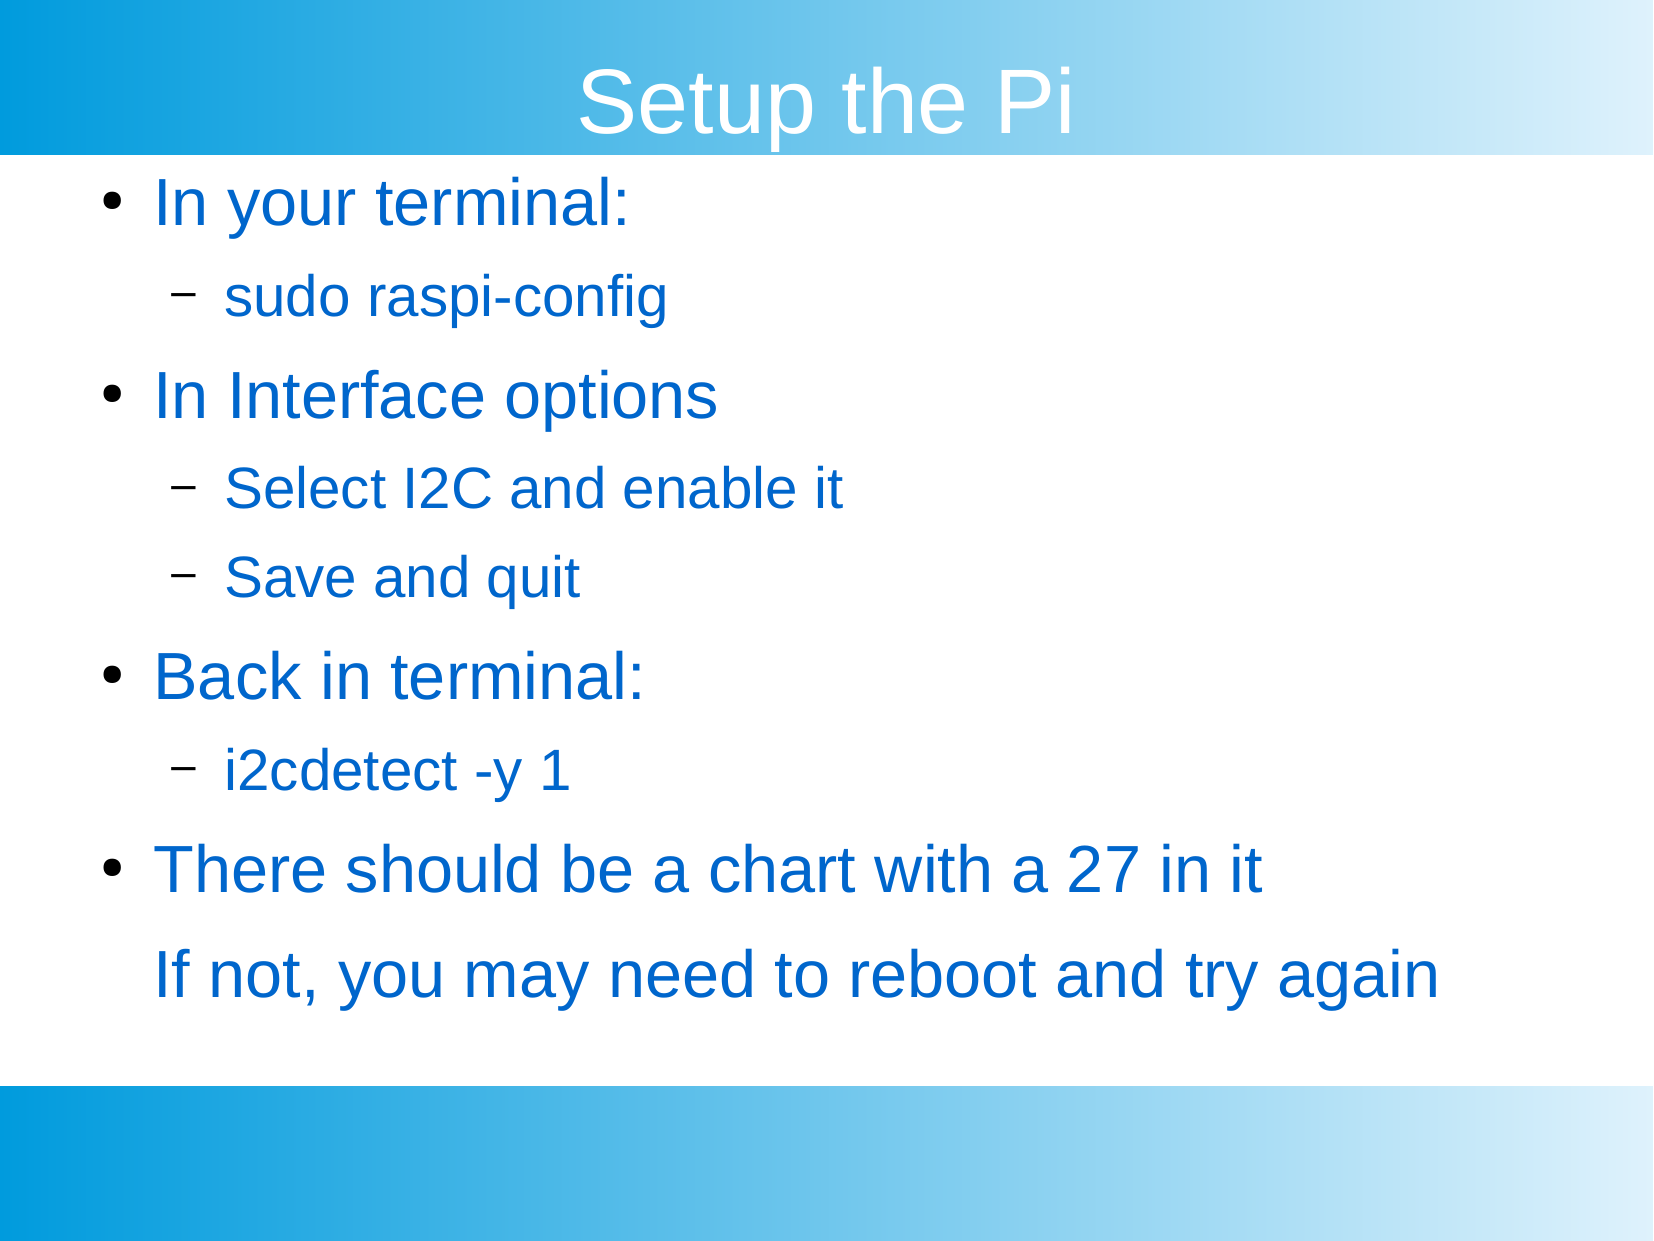

# Setup the Pi
In your terminal:
sudo raspi-config
In Interface options
Select I2C and enable it
Save and quit
Back in terminal:
i2cdetect -y 1
There should be a chart with a 27 in it
If not, you may need to reboot and try again